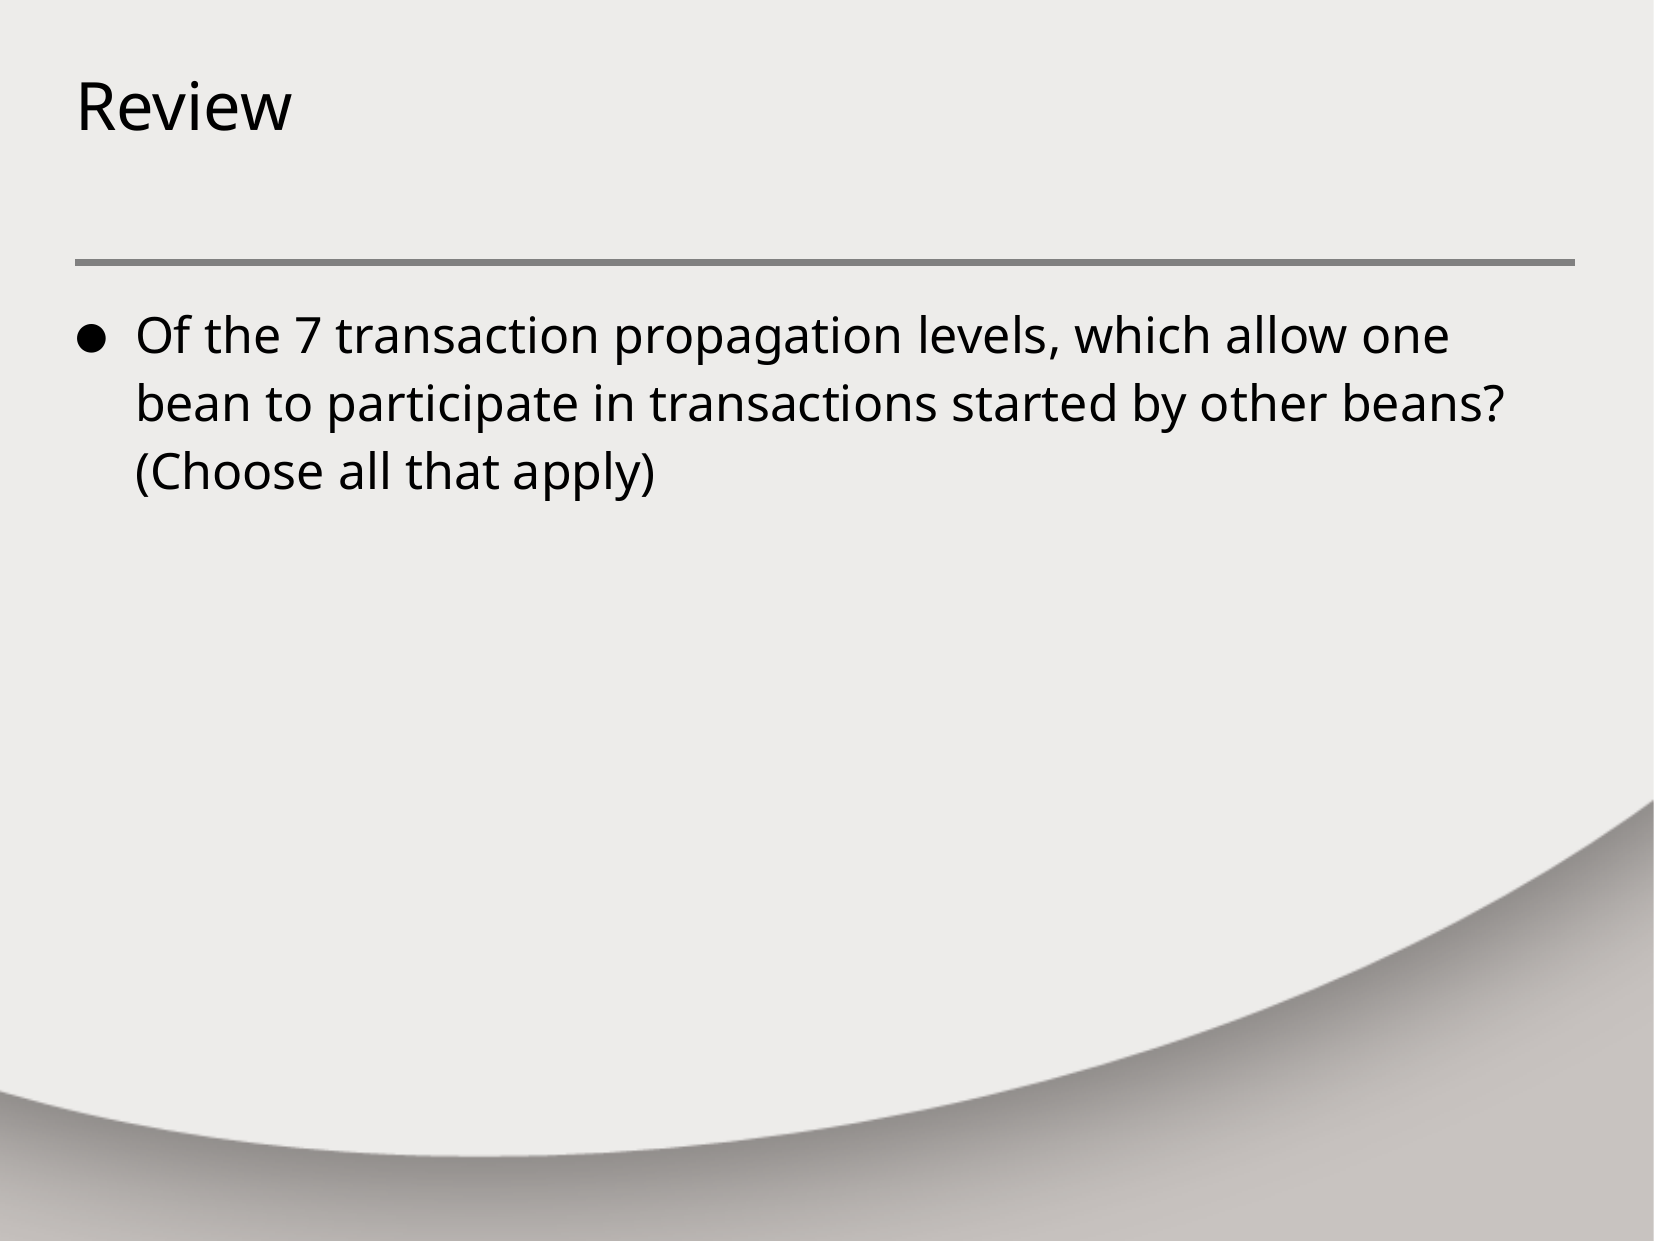

# Review
Of the 7 transaction propagation levels, which allow one bean to participate in transactions started by other beans? (Choose all that apply)